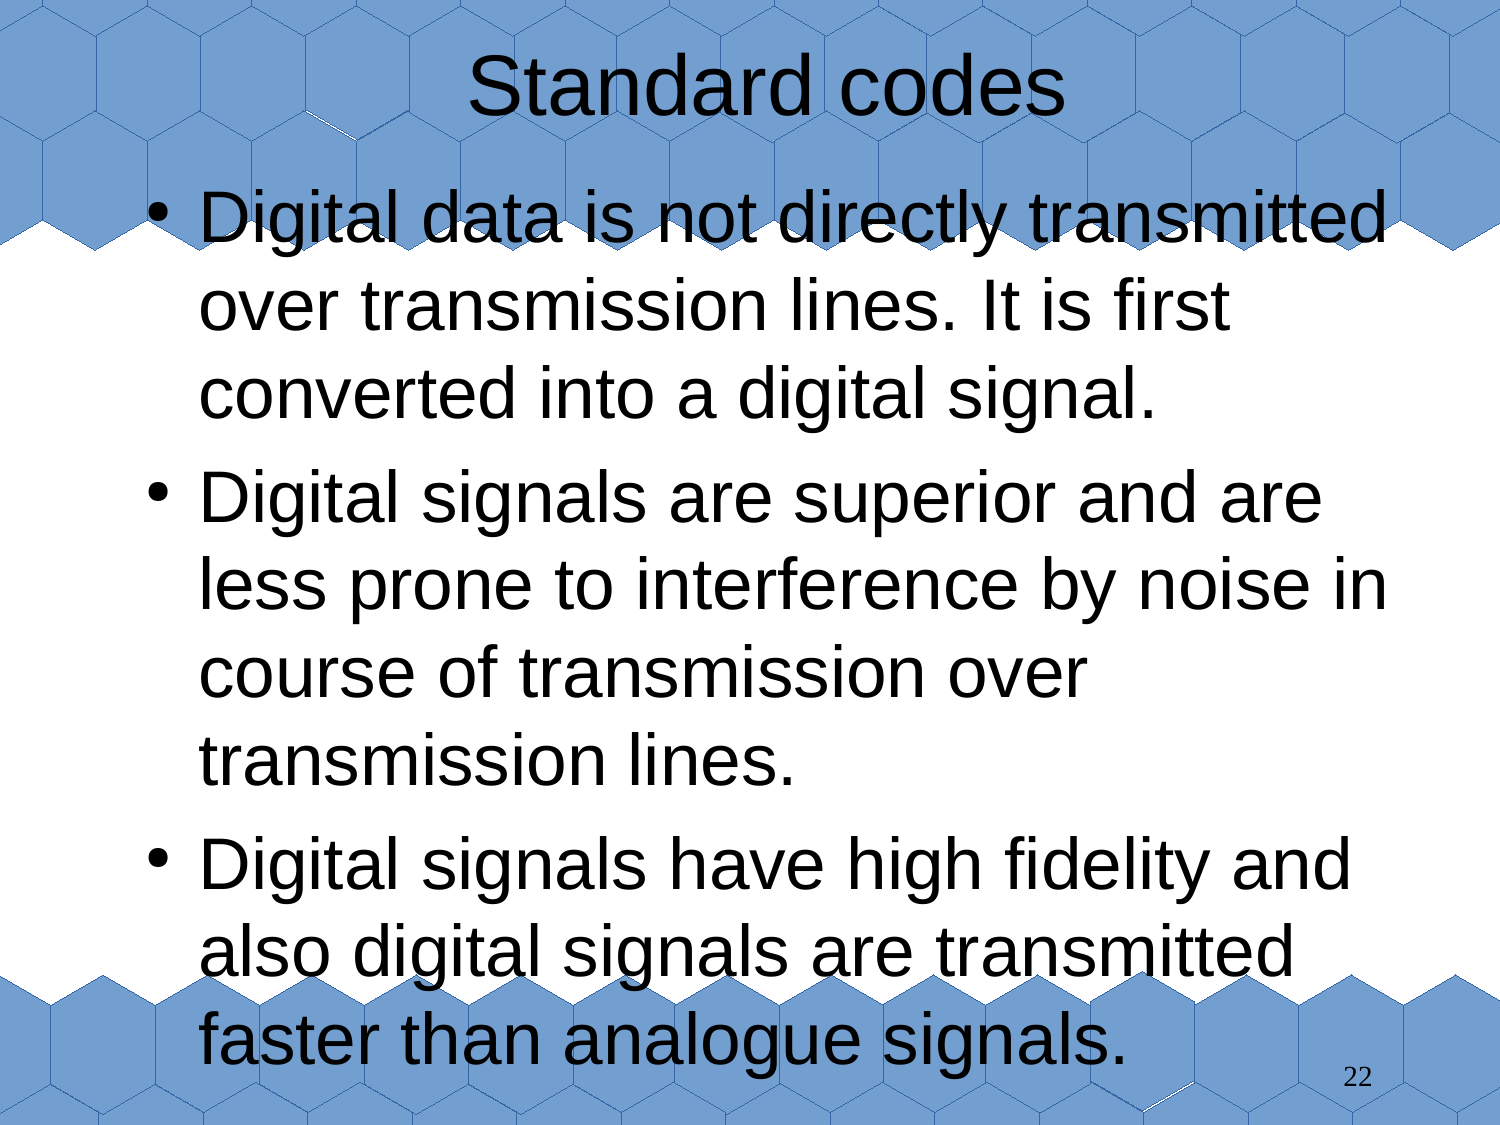

# Standard codes
Digital data is not directly transmitted over transmission lines. It is first converted into a digital signal.
Digital signals are superior and are less prone to interference by noise in course of transmission over transmission lines.
Digital signals have high fidelity and also digital signals are transmitted faster than analogue signals.